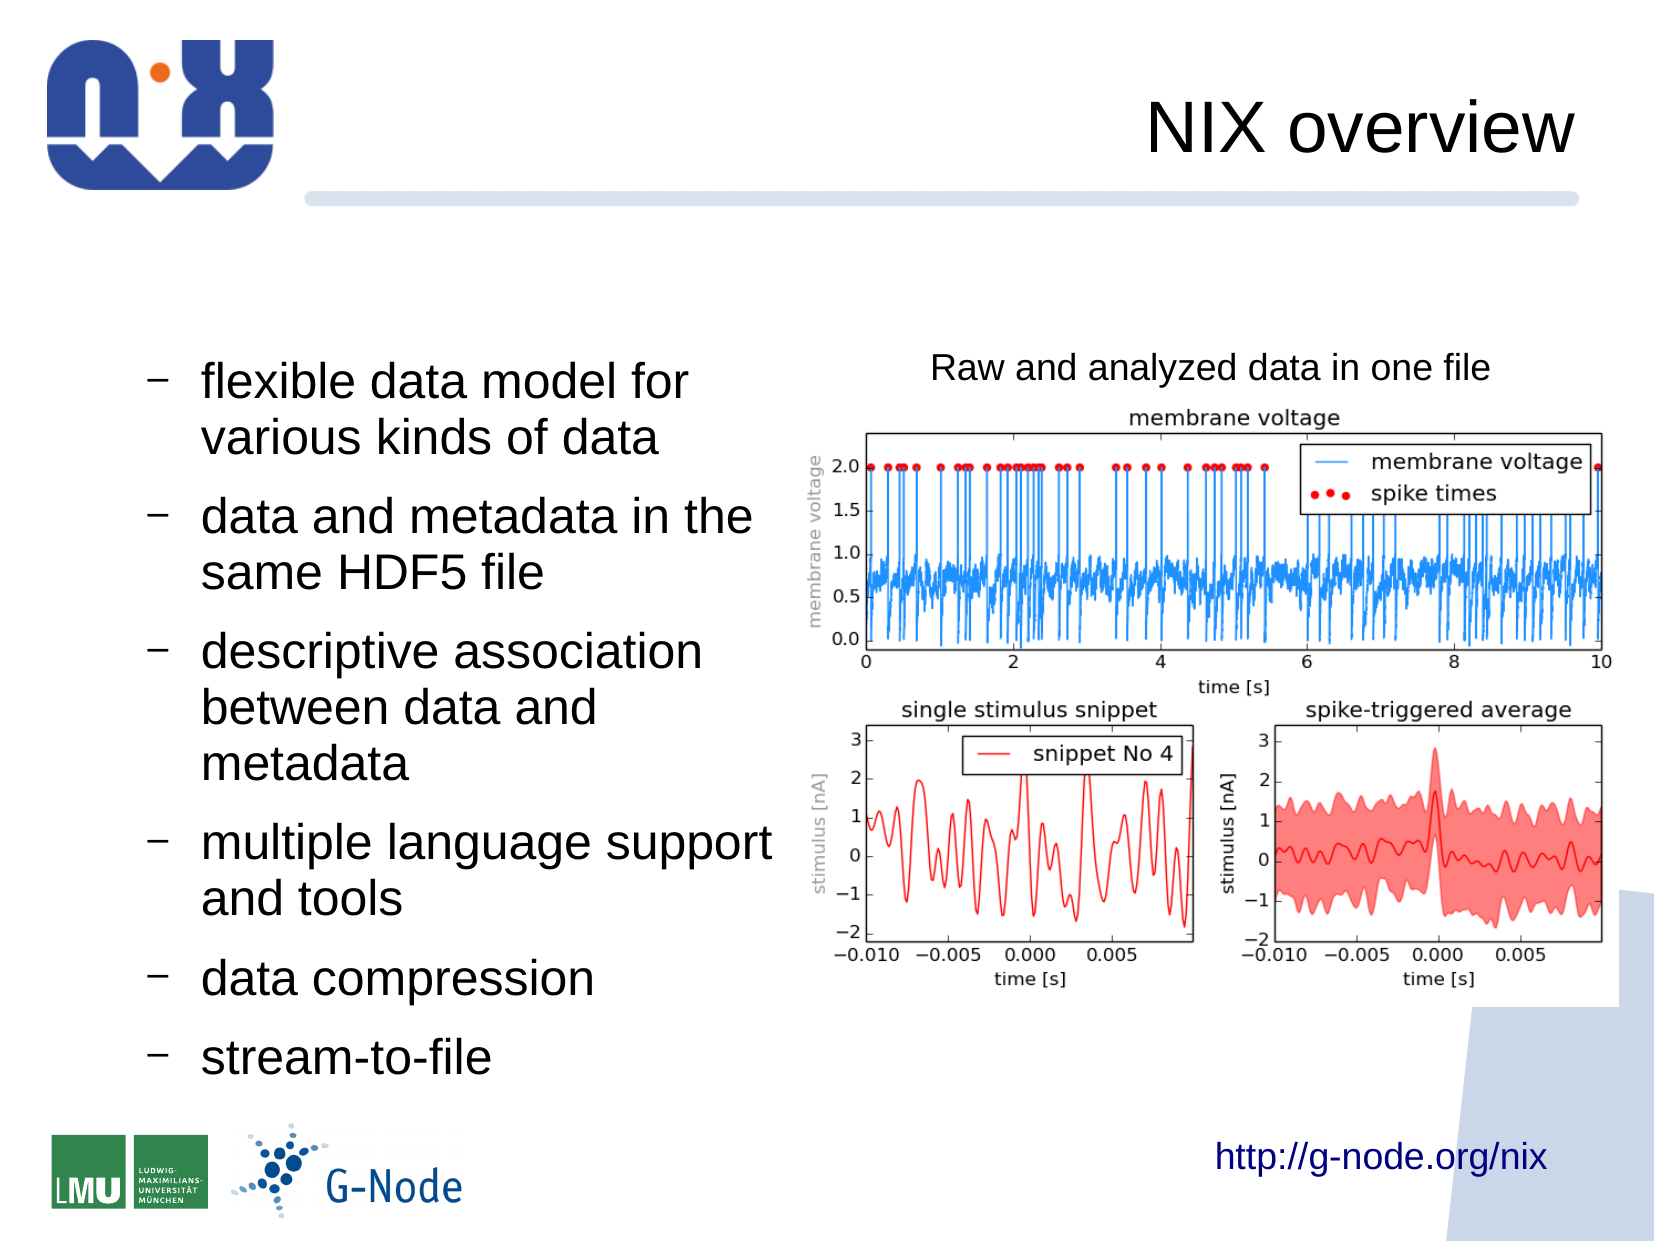

NIX overview
Raw and analyzed data in one file
# flexible data model for various kinds of data
data and metadata in the
same HDF5 file
descriptive association
between data and
metadata
multiple language support
and tools
data compression
stream-to-file
http://g-node.org/nix